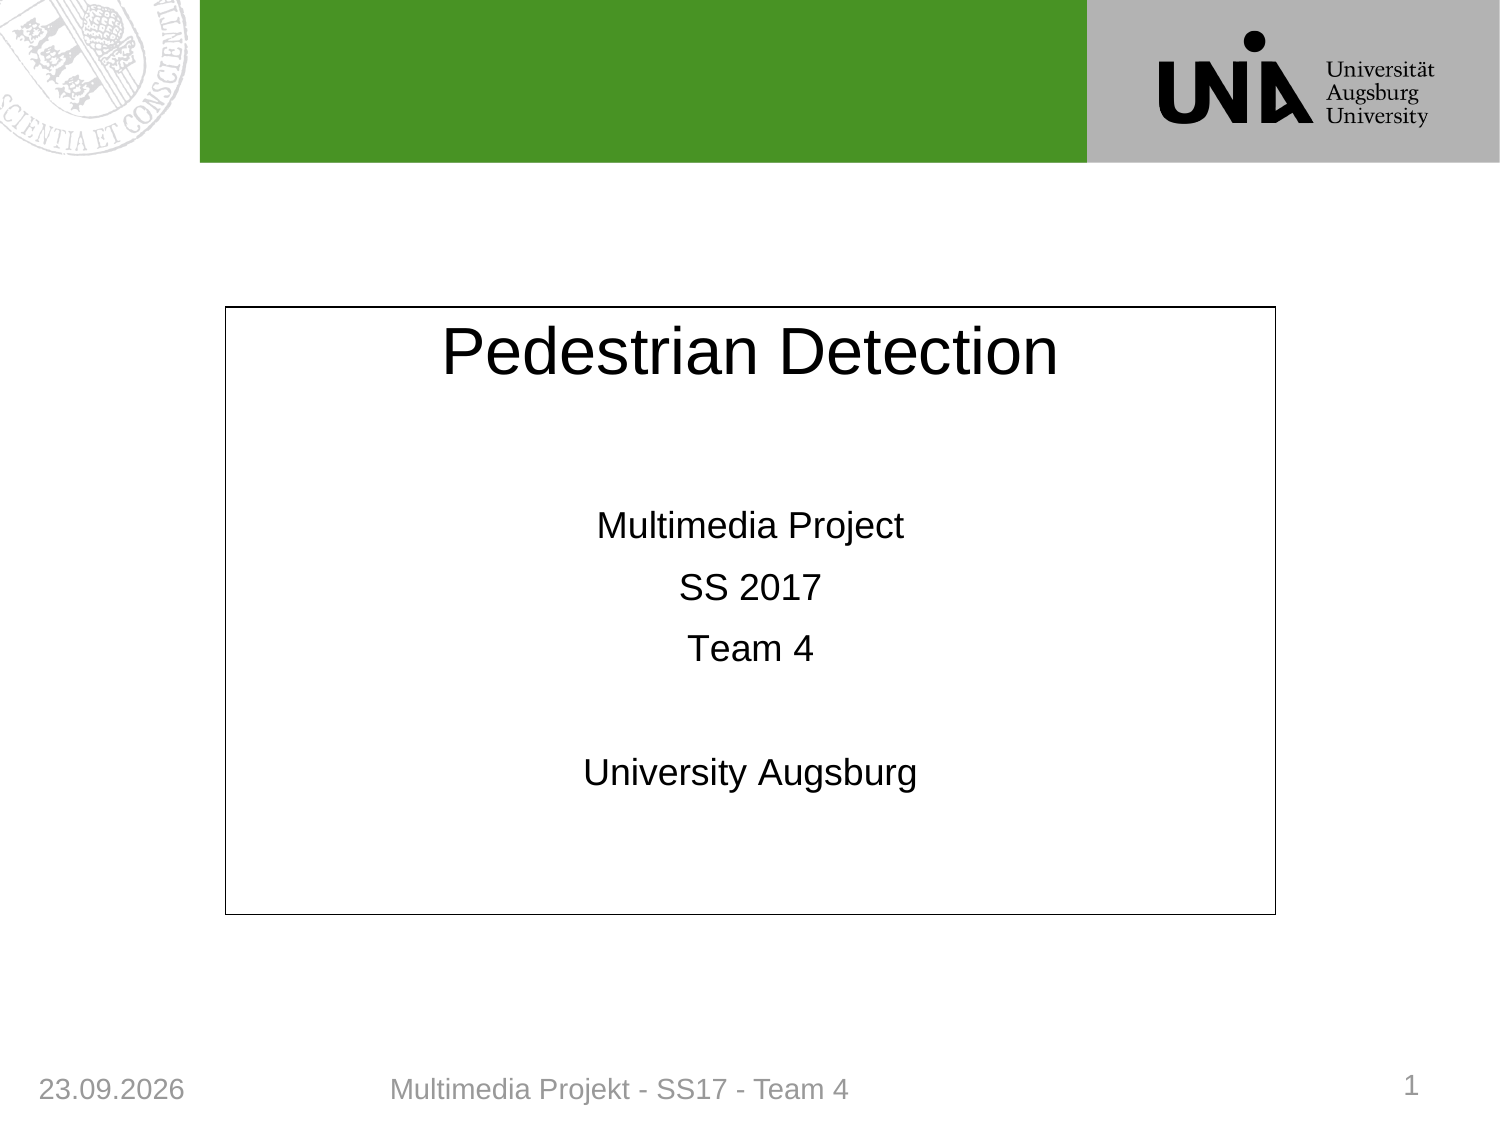

Pedestrian Detection
Multimedia Project
SS 2017
Team 4
University Augsburg
# Multimedia Projekt SS 2017 Team 4
Multimedia Projekt - SS17 - Team 4